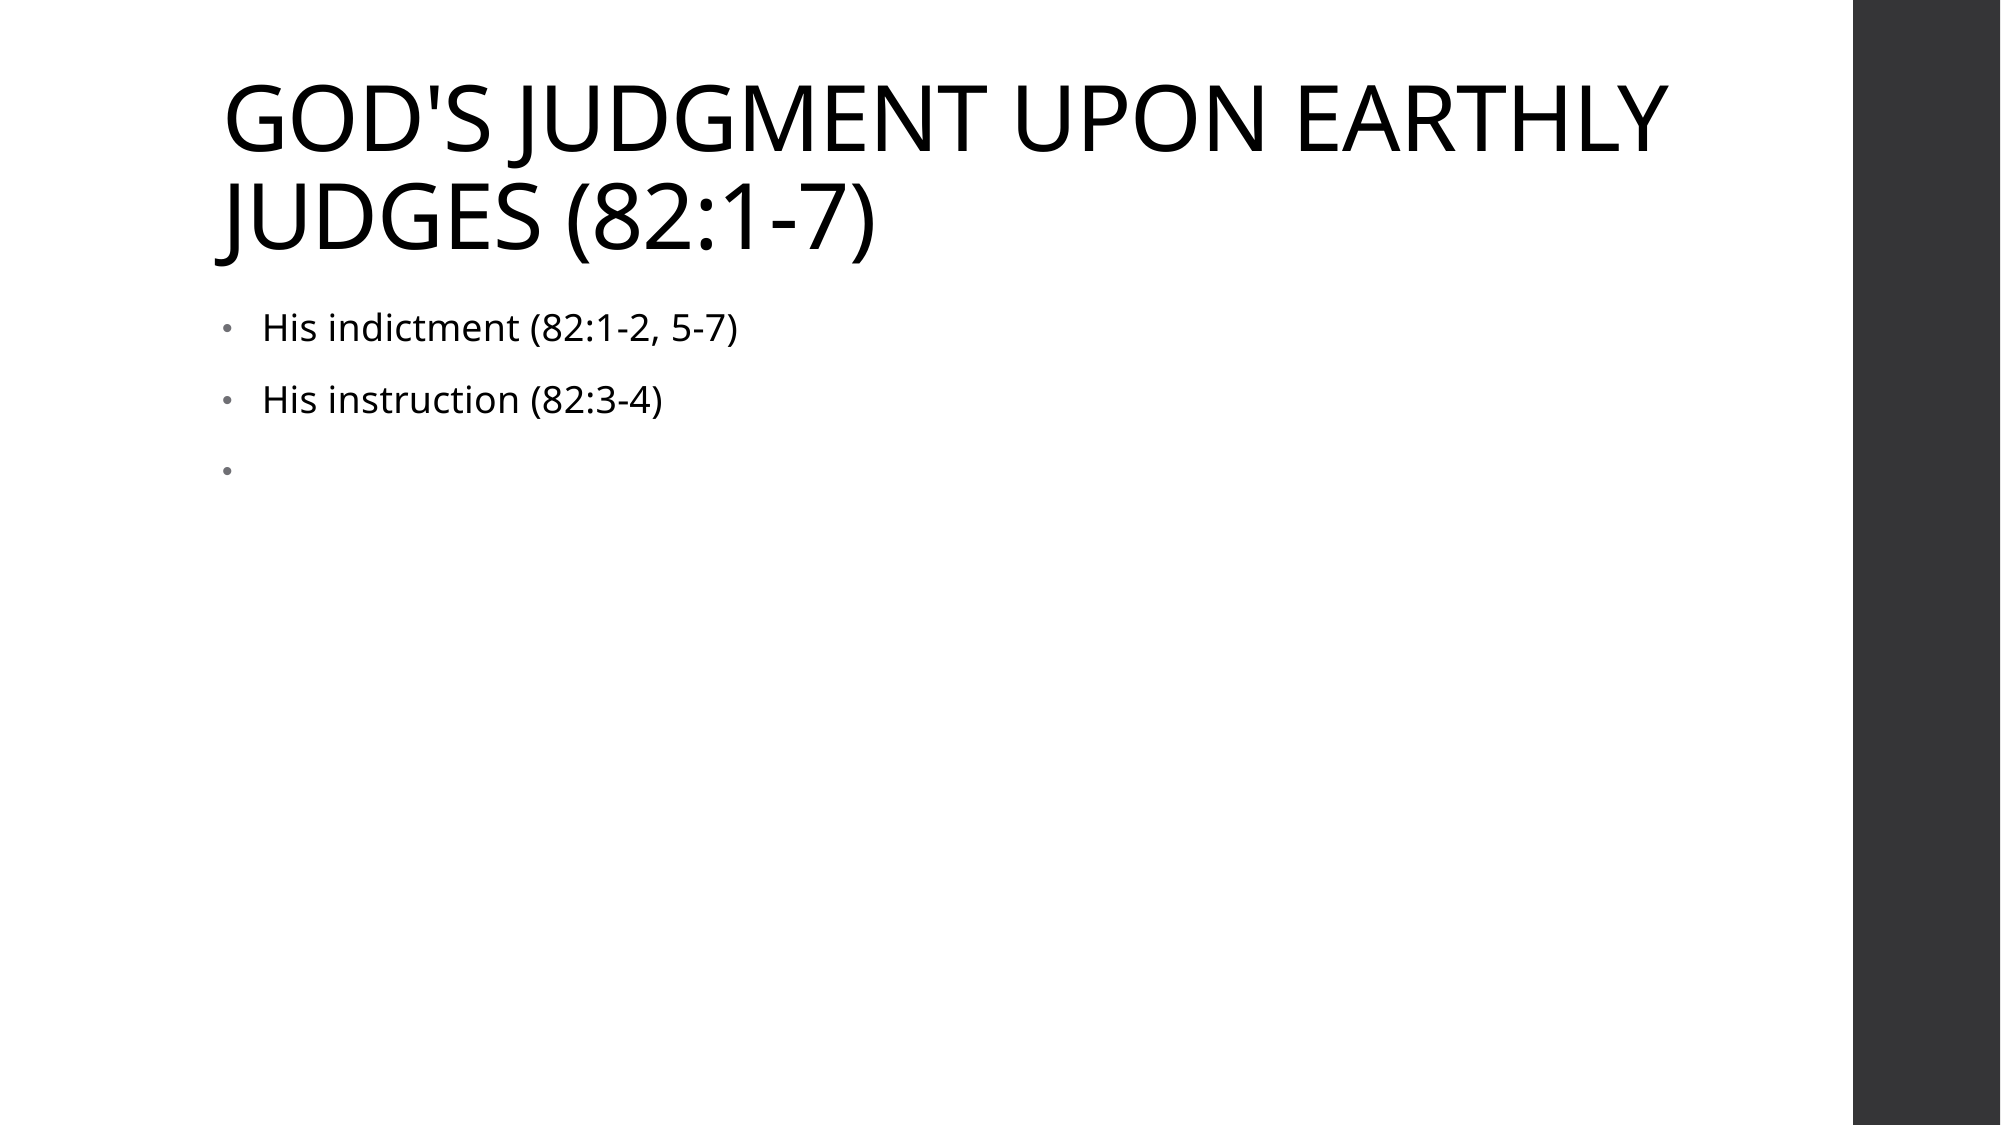

# GOD'S JUDGMENT UPON EARTHLY JUDGES (82:1-7)
 His indictment (82:1-2, 5-7)
 His instruction (82:3-4)